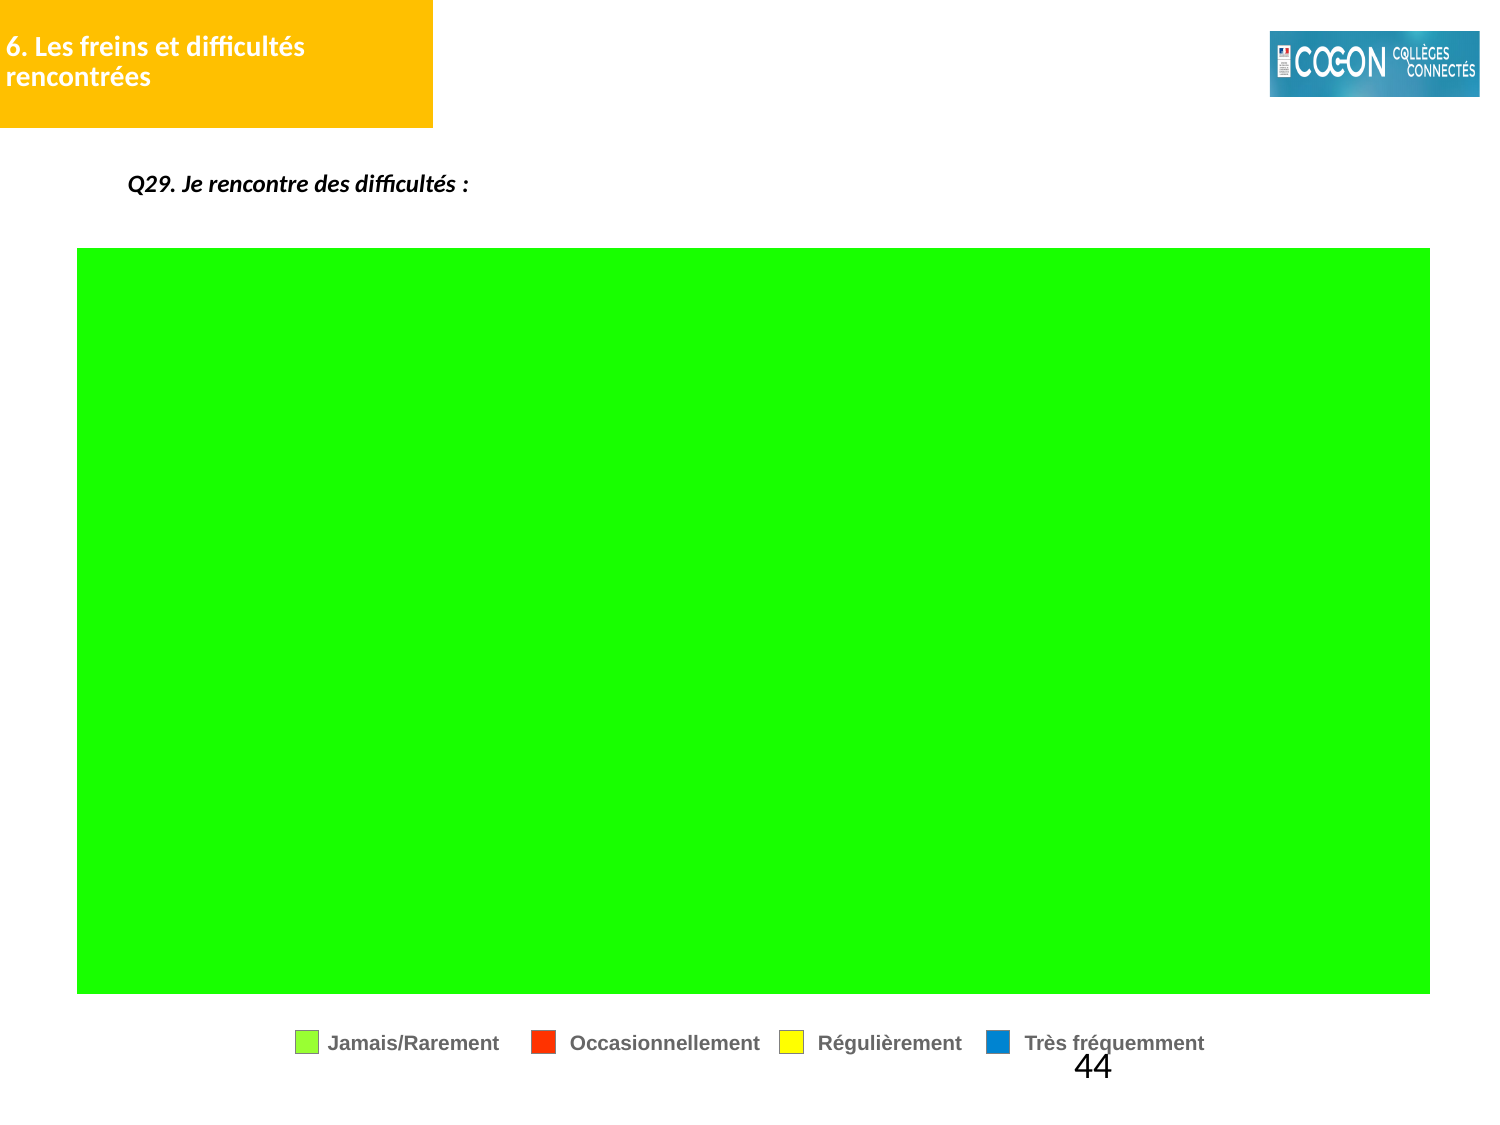

6. Les freins et difficultés rencontrées
Q29. Je rencontre des difficultés :
Jamais/Rarement
Occasionnellement
Régulièrement
Très fréquemment